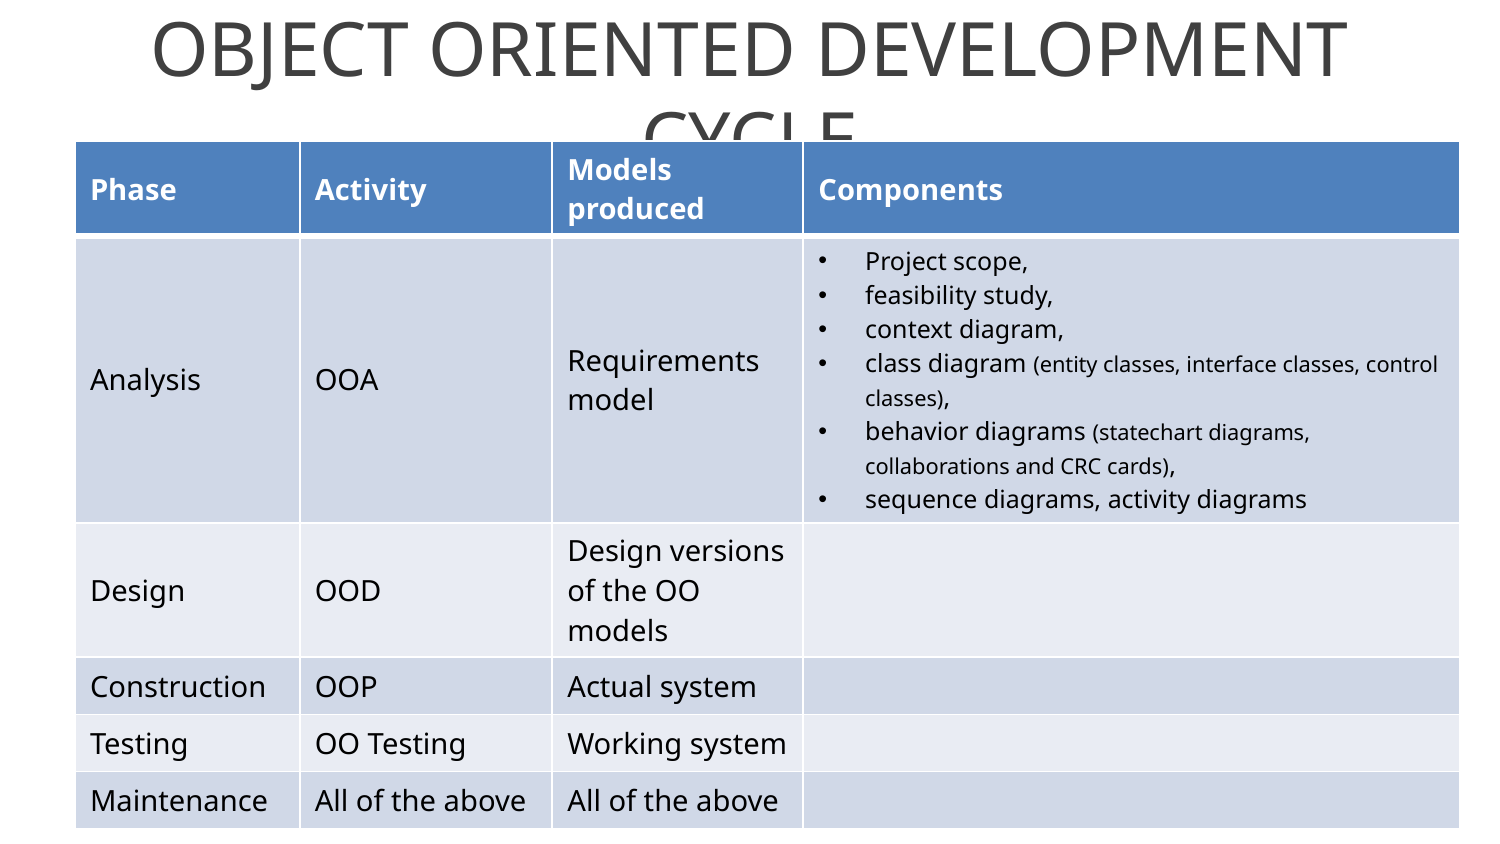

# Object oriented development cycle
| Phase | Activity | Models produced | Components |
| --- | --- | --- | --- |
| Analysis | OOA | Requirements model | Project scope, feasibility study, context diagram, class diagram (entity classes, interface classes, control classes), behavior diagrams (statechart diagrams, collaborations and CRC cards), sequence diagrams, activity diagrams |
| Design | OOD | Design versions of the OO models | |
| Construction | OOP | Actual system | |
| Testing | OO Testing | Working system | |
| Maintenance | All of the above | All of the above | |